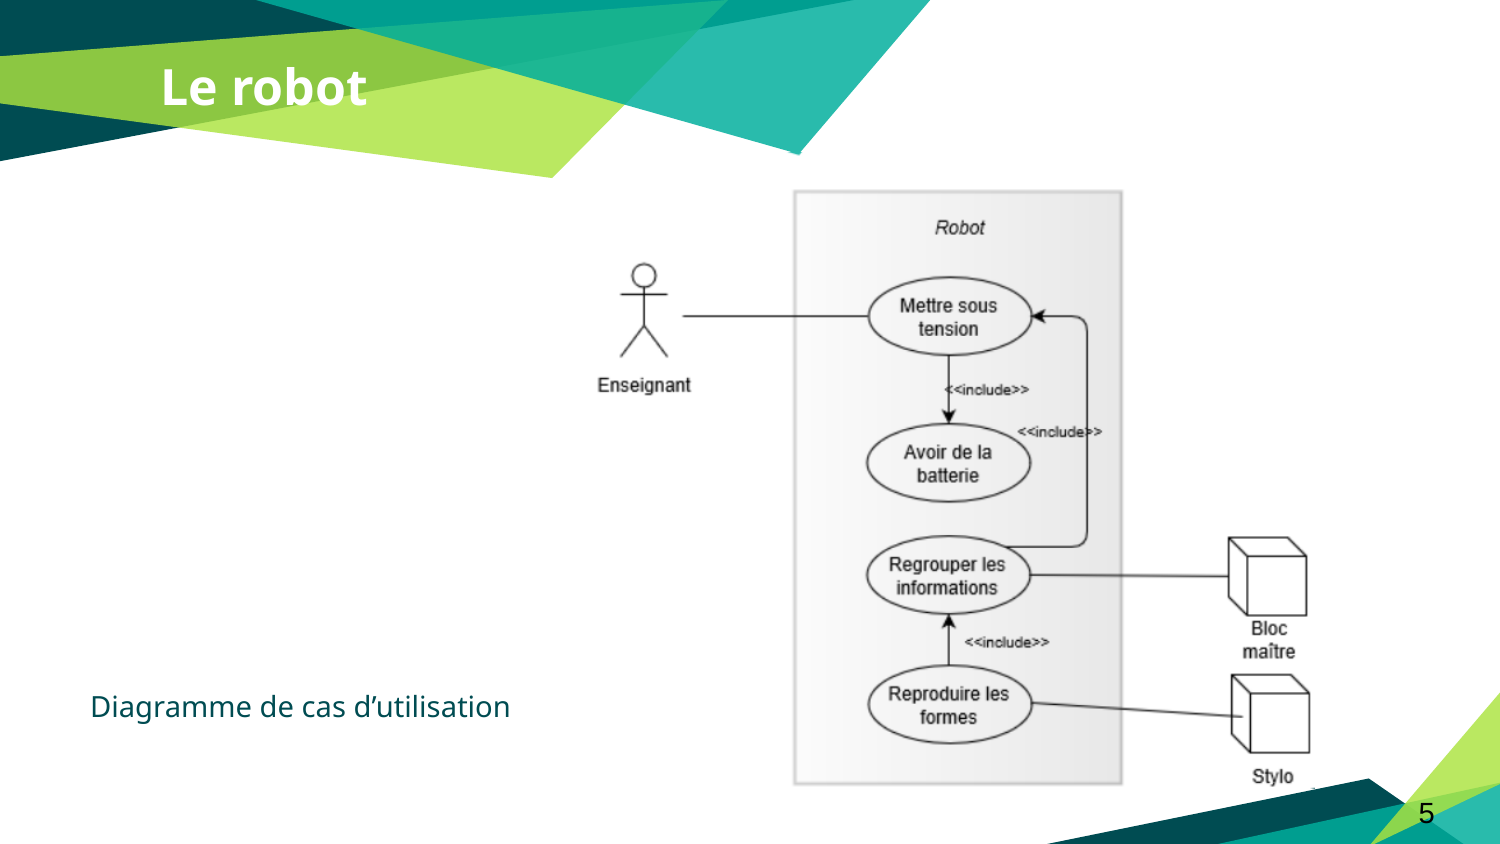

# Le robot
Diagramme de cas d’utilisation